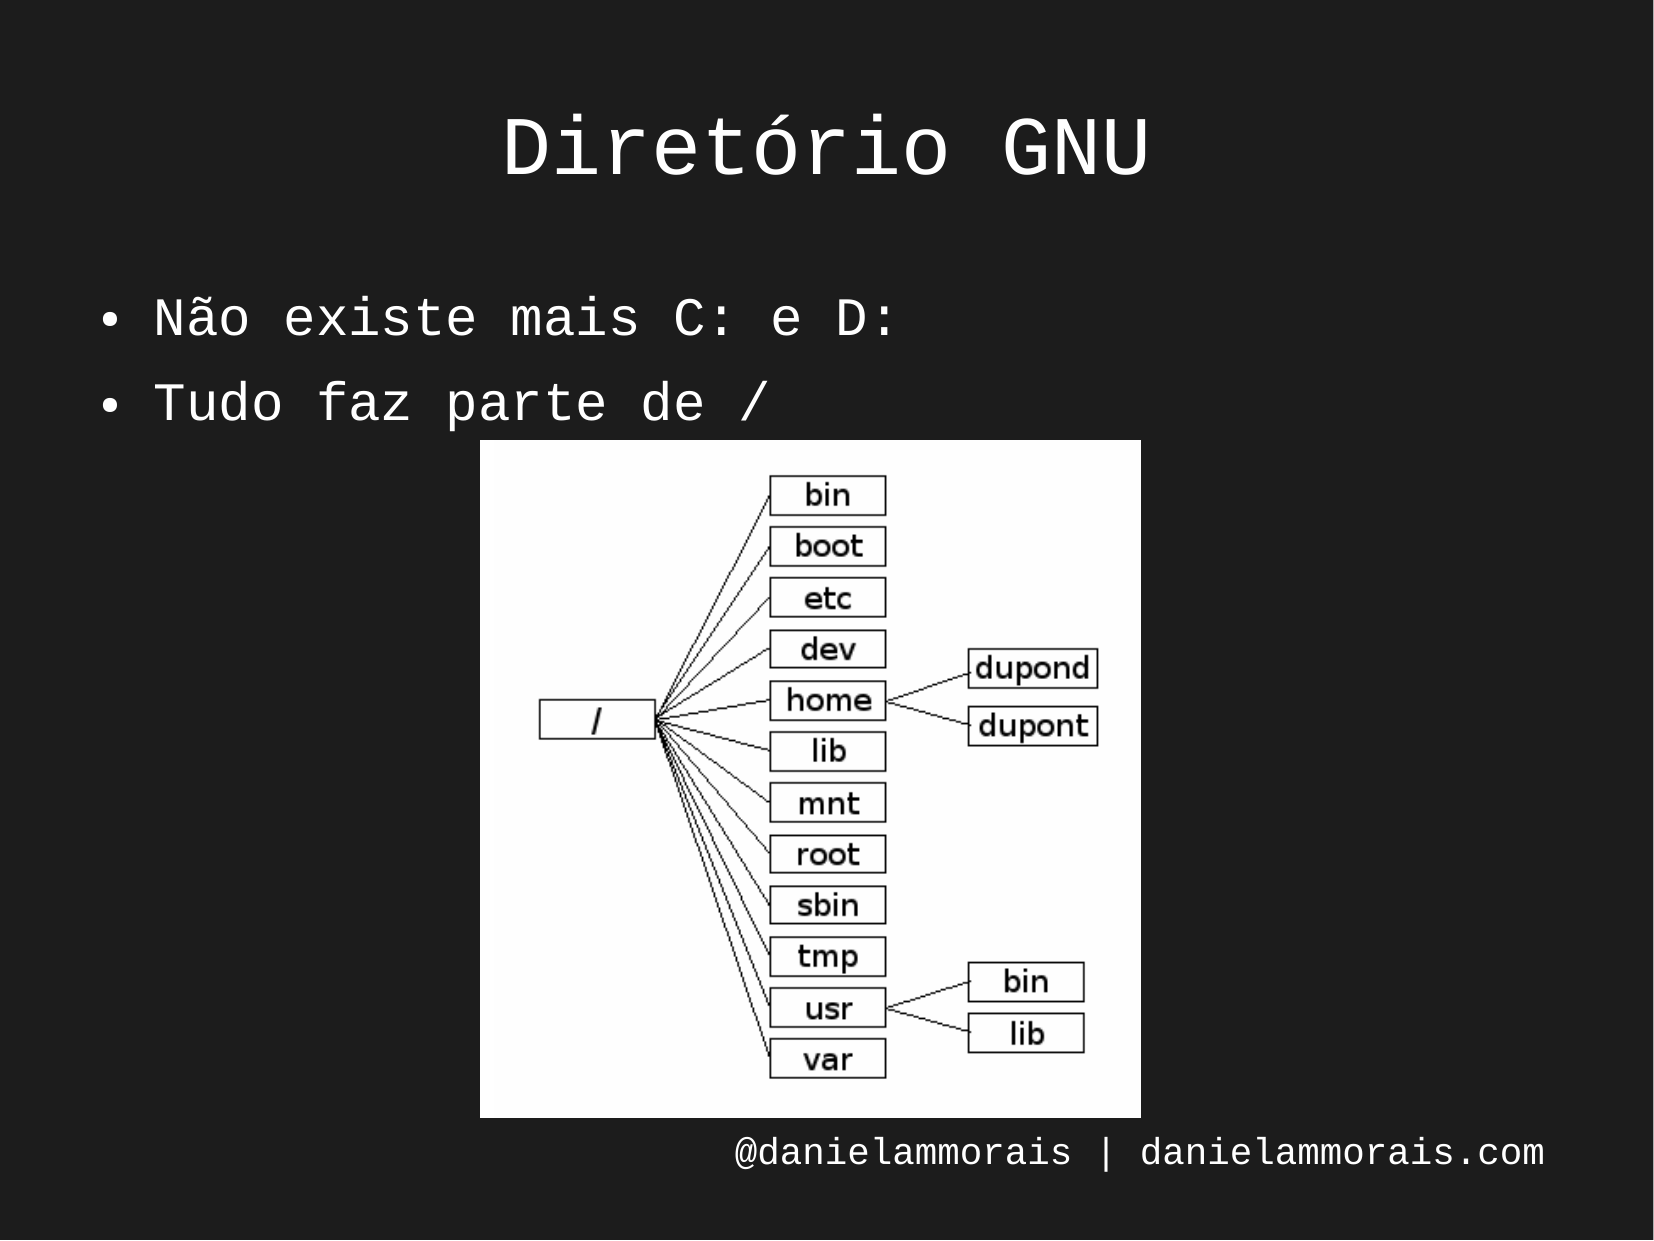

# Diretório GNU
Não existe mais C: e D:
Tudo faz parte de /
@danielammorais | danielammorais.com